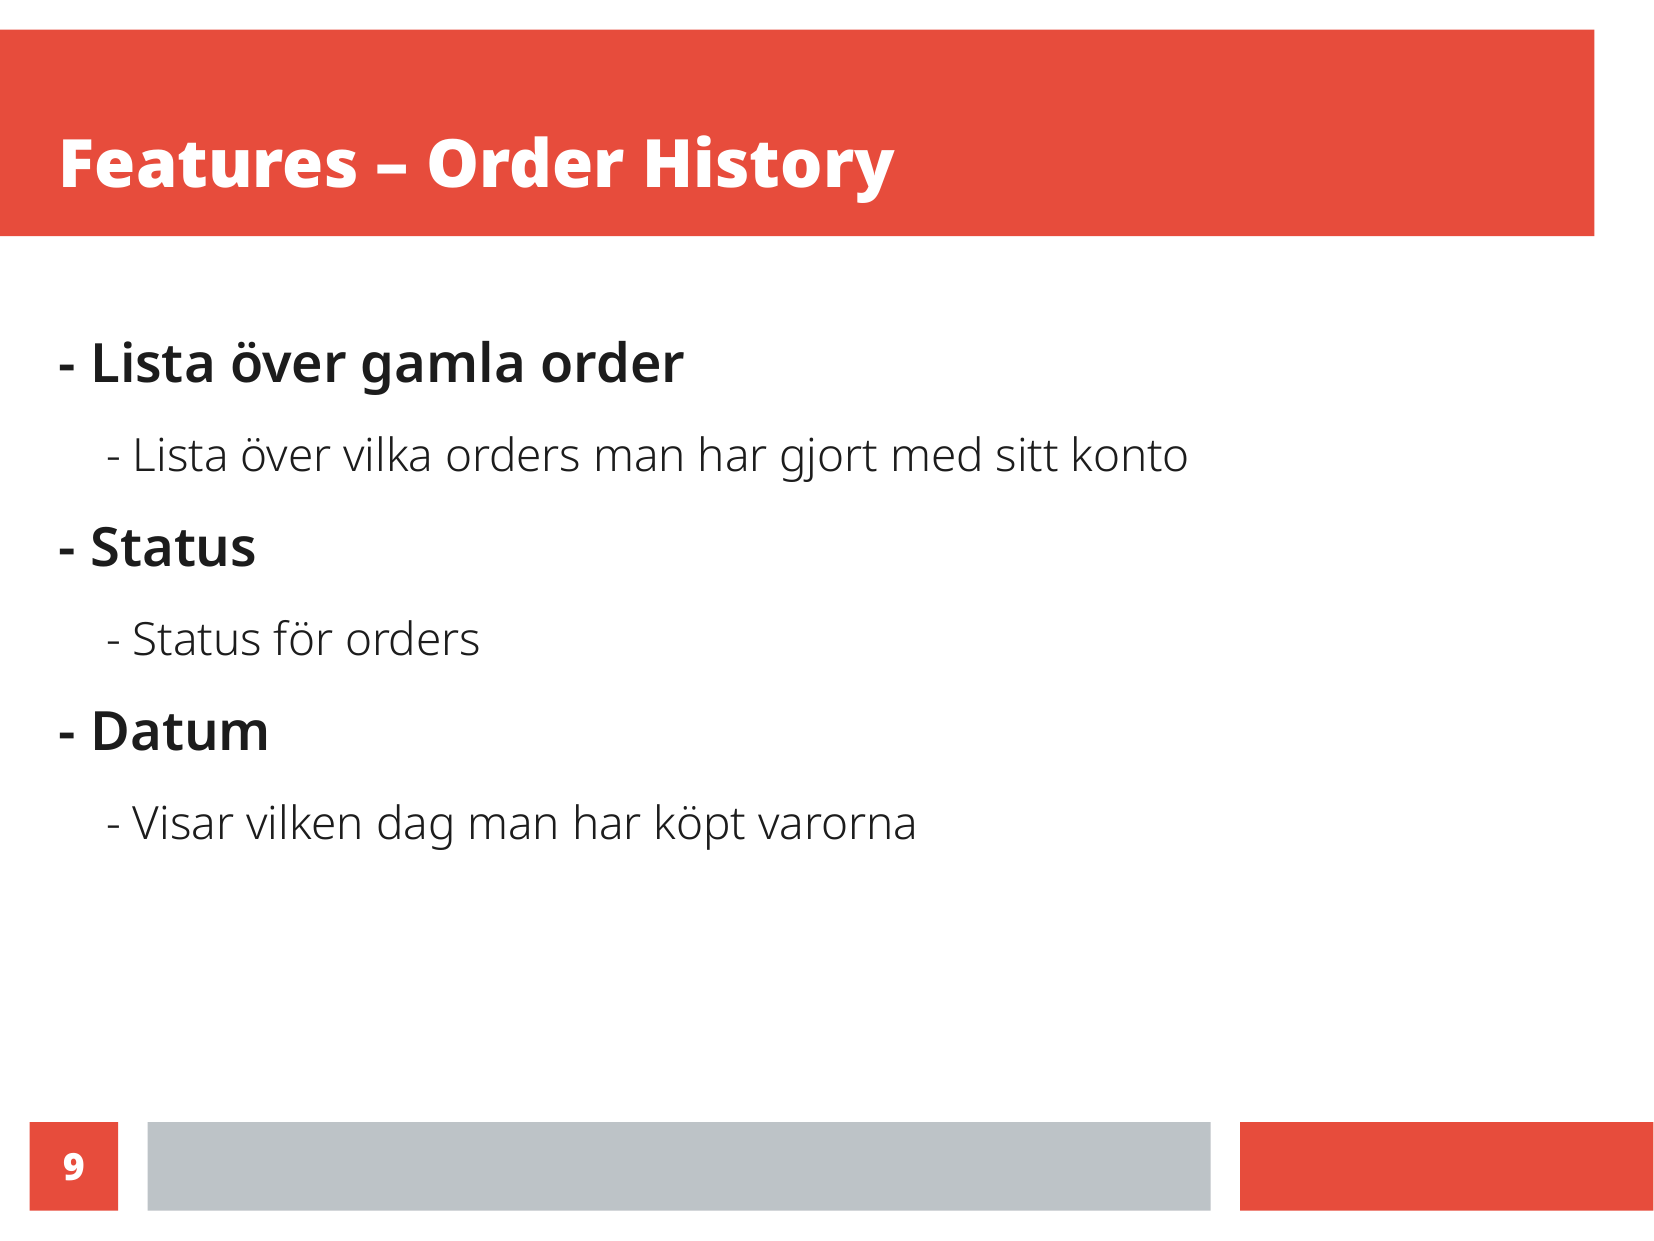

# Features – Order History
- Lista över gamla order
- Lista över vilka orders man har gjort med sitt konto
- Status
- Status för orders
- Datum
- Visar vilken dag man har köpt varorna
9